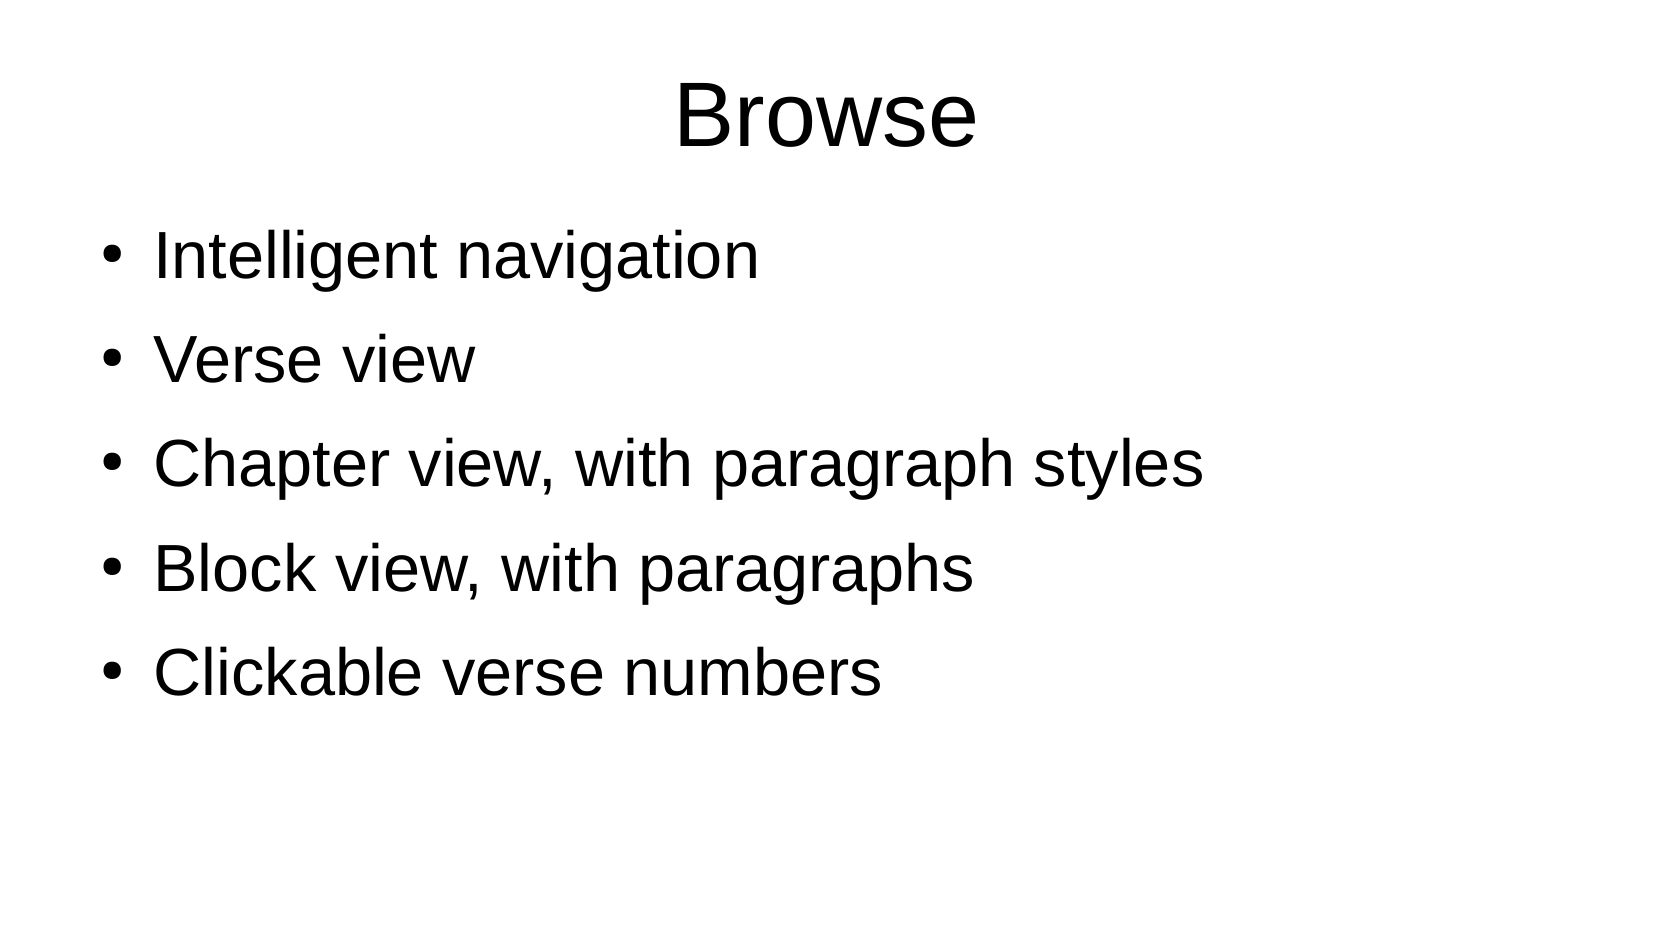

# Browse
Intelligent navigation
Verse view
Chapter view, with paragraph styles
Block view, with paragraphs
Clickable verse numbers